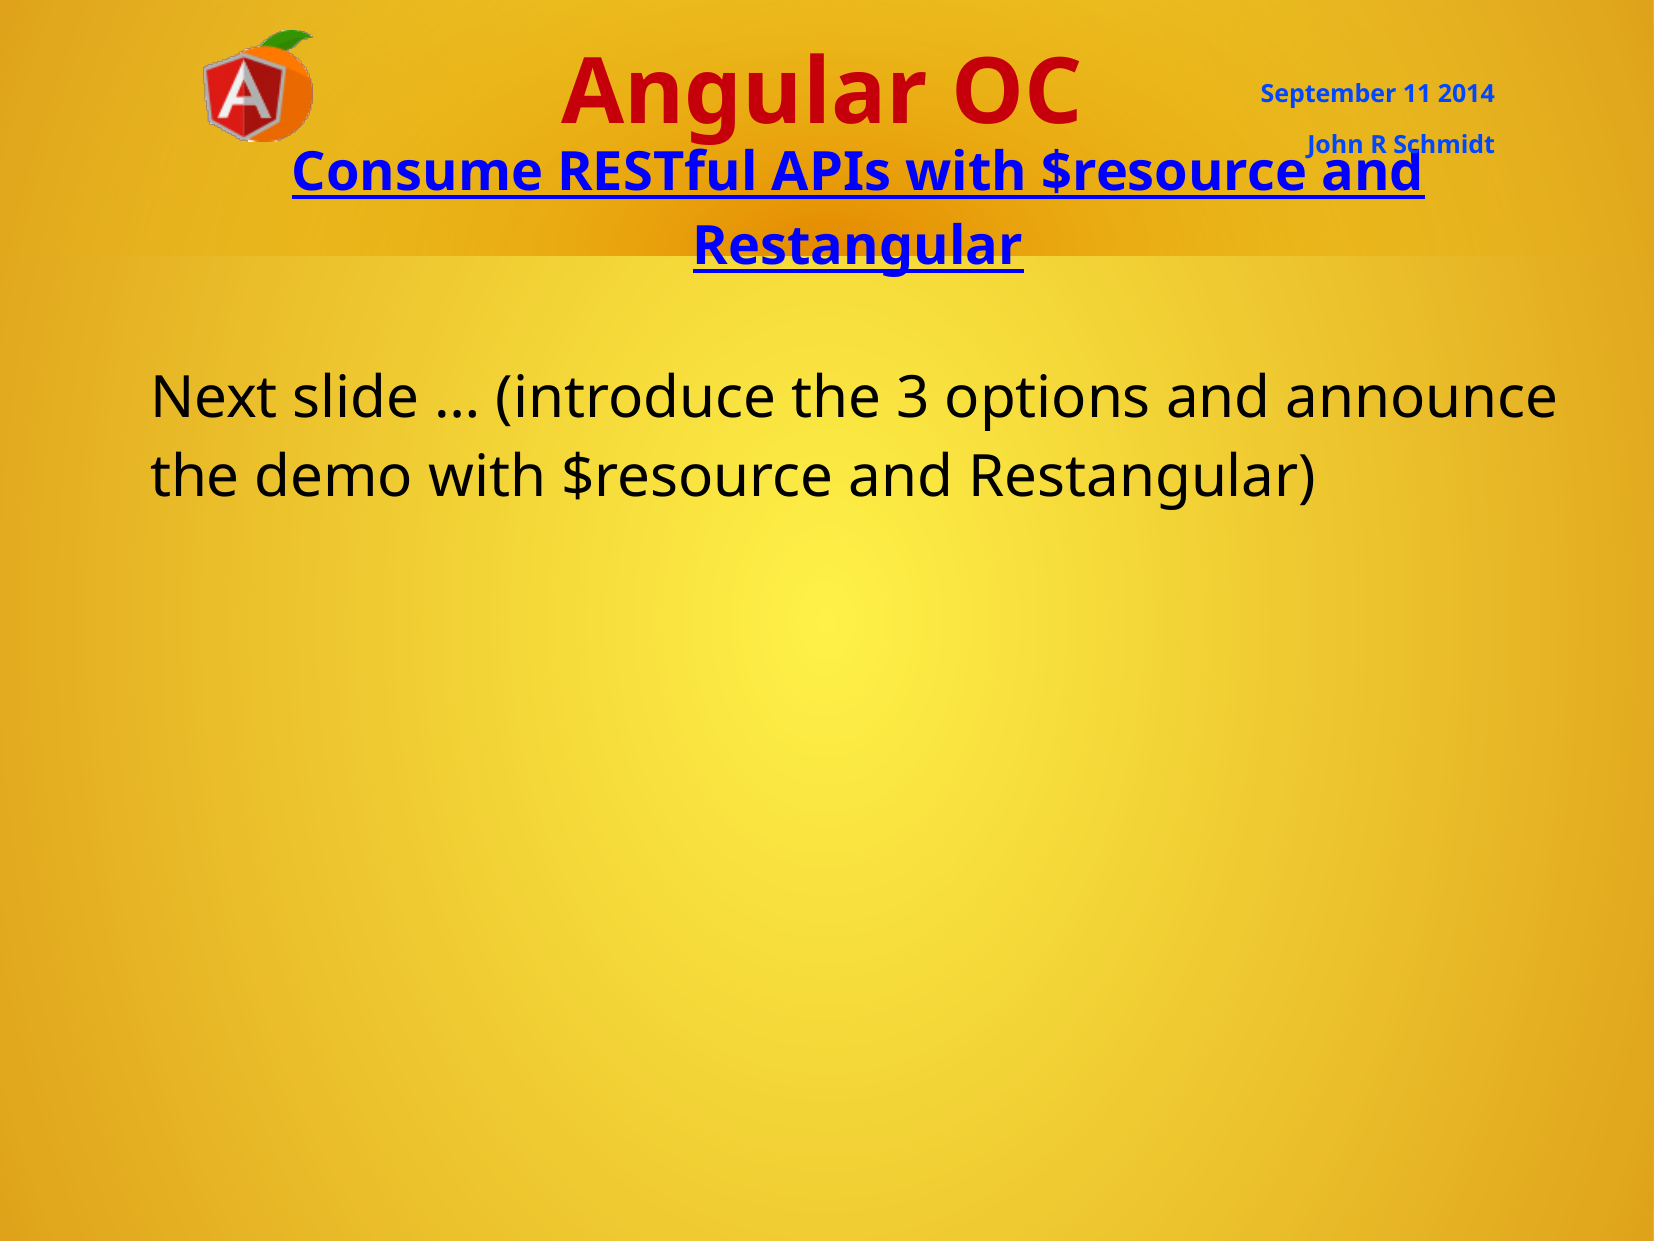

Angular OC
September 11 2014
John R Schmidt
Consume RESTful APIs with $resource and Restangular
# Next slide … (introduce the 3 options and announce the demo with $resource and Restangular)